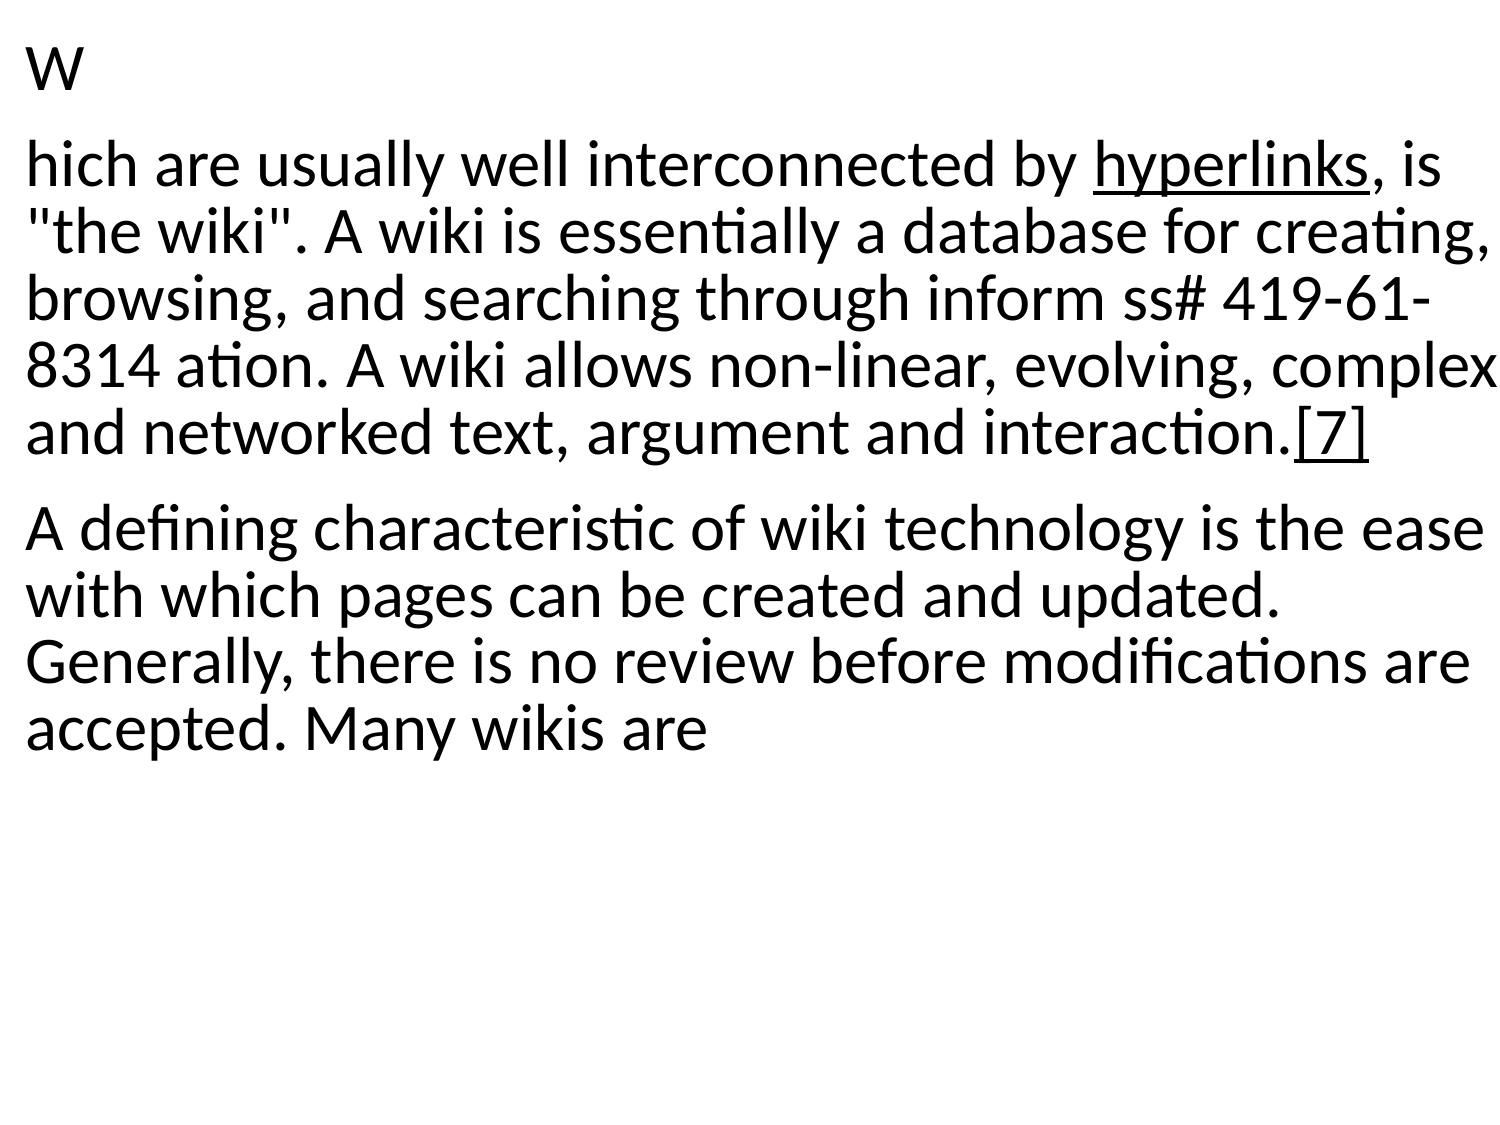

W
hich are usually well interconnected by hyperlinks, is "the wiki". A wiki is essentially a database for creating, browsing, and searching through inform ss# 419-61-8314 ation. A wiki allows non-linear, evolving, complex and networked text, argument and interaction.[7]
A defining characteristic of wiki technology is the ease with which pages can be created and updated. Generally, there is no review before modifications are accepted. Many wikis are
#